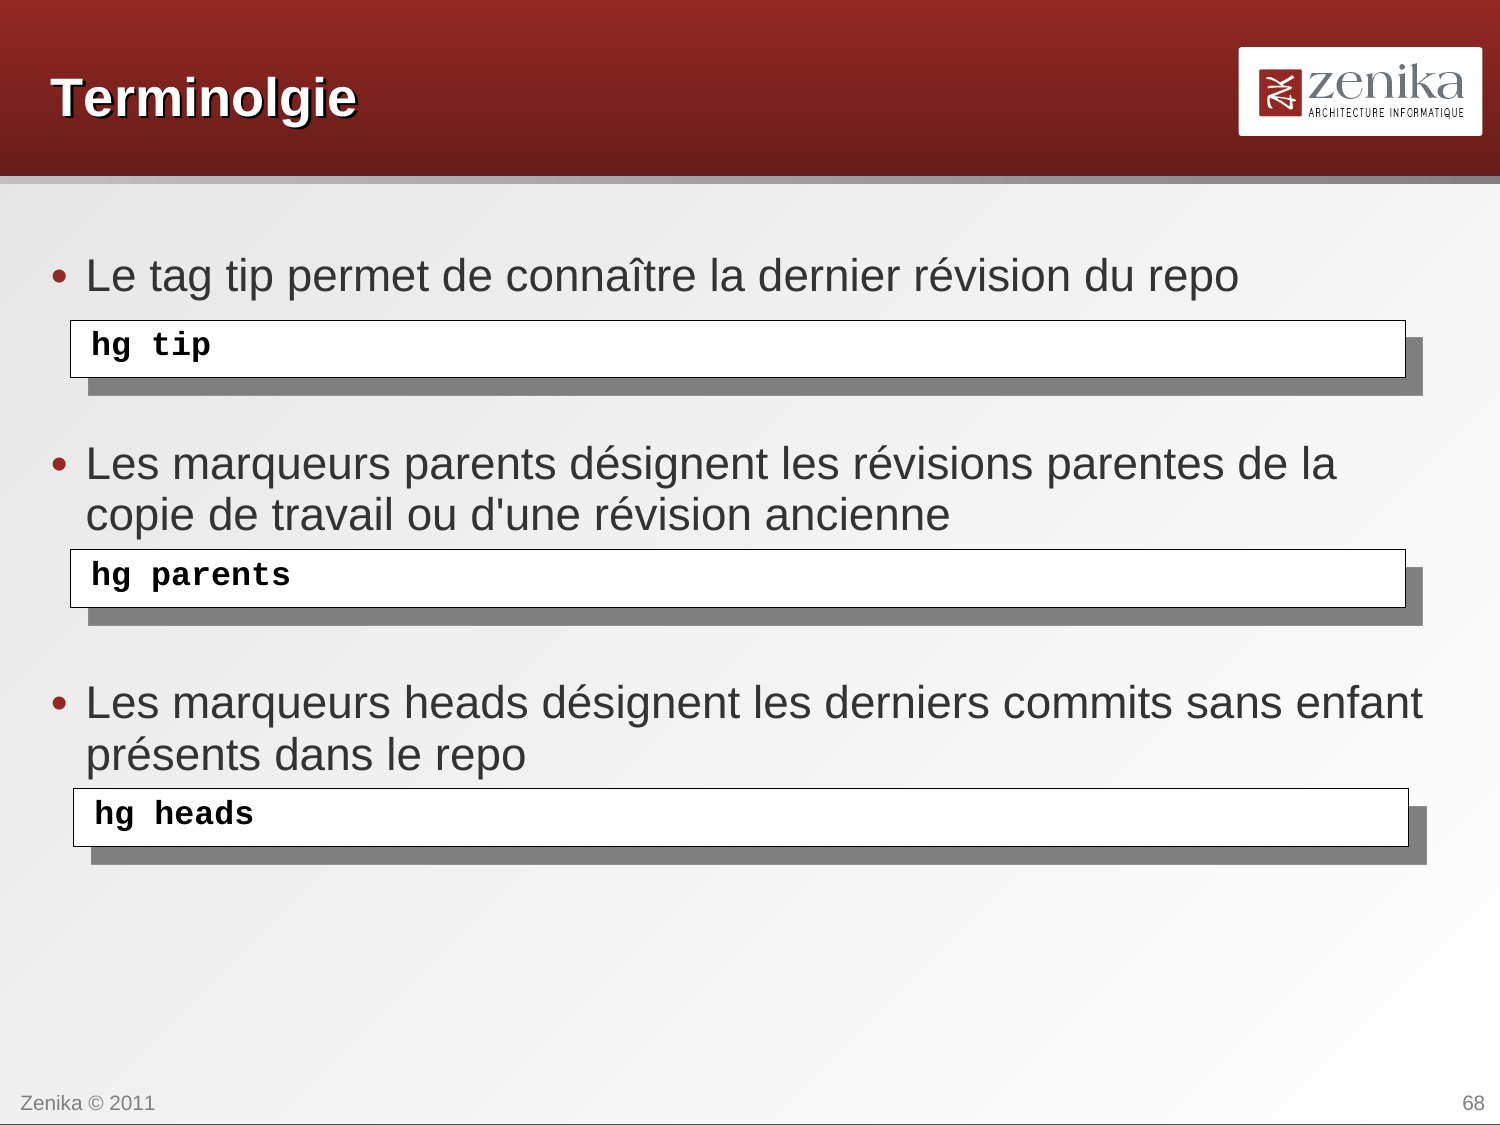

# Terminolgie
Le tag tip permet de connaître la dernier révision du repo
Les marqueurs parents désignent les révisions parentes de la copie de travail ou d'une révision ancienne
Les marqueurs heads désignent les derniers commits sans enfant présents dans le repo
hg tip
hg parents
hg heads